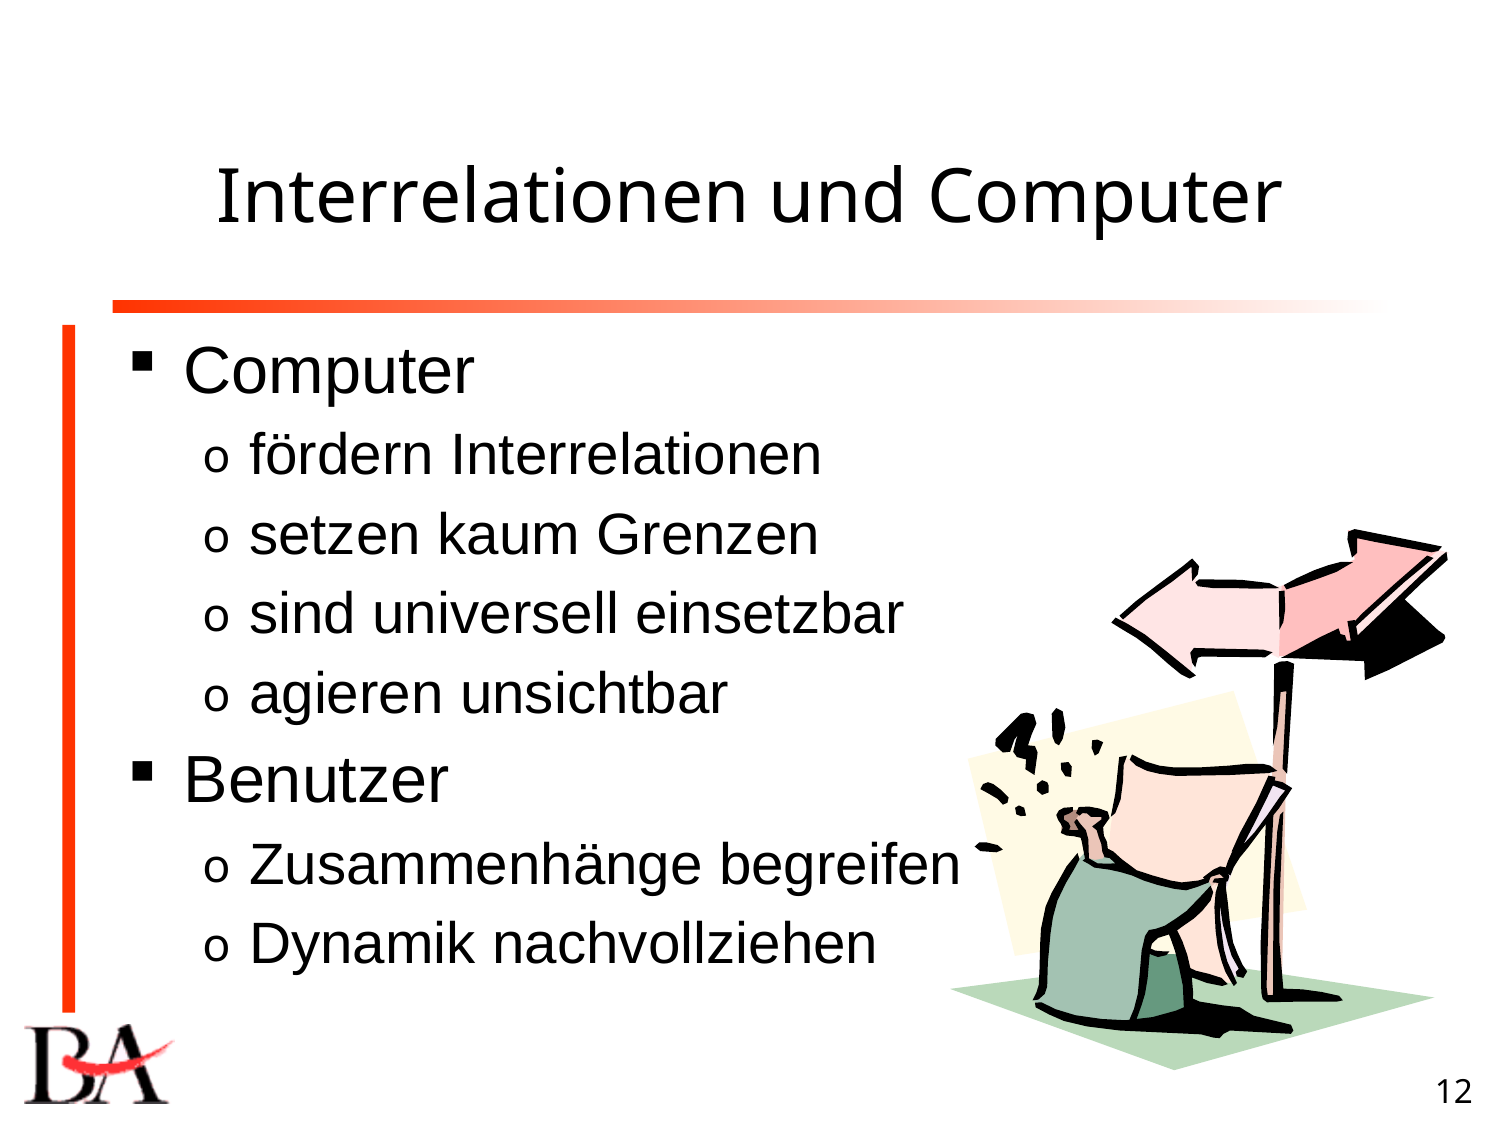

# Interrelationen und Computer
Computer
fördern Interrelationen
setzen kaum Grenzen
sind universell einsetzbar
agieren unsichtbar
Benutzer
Zusammenhänge begreifen
Dynamik nachvollziehen